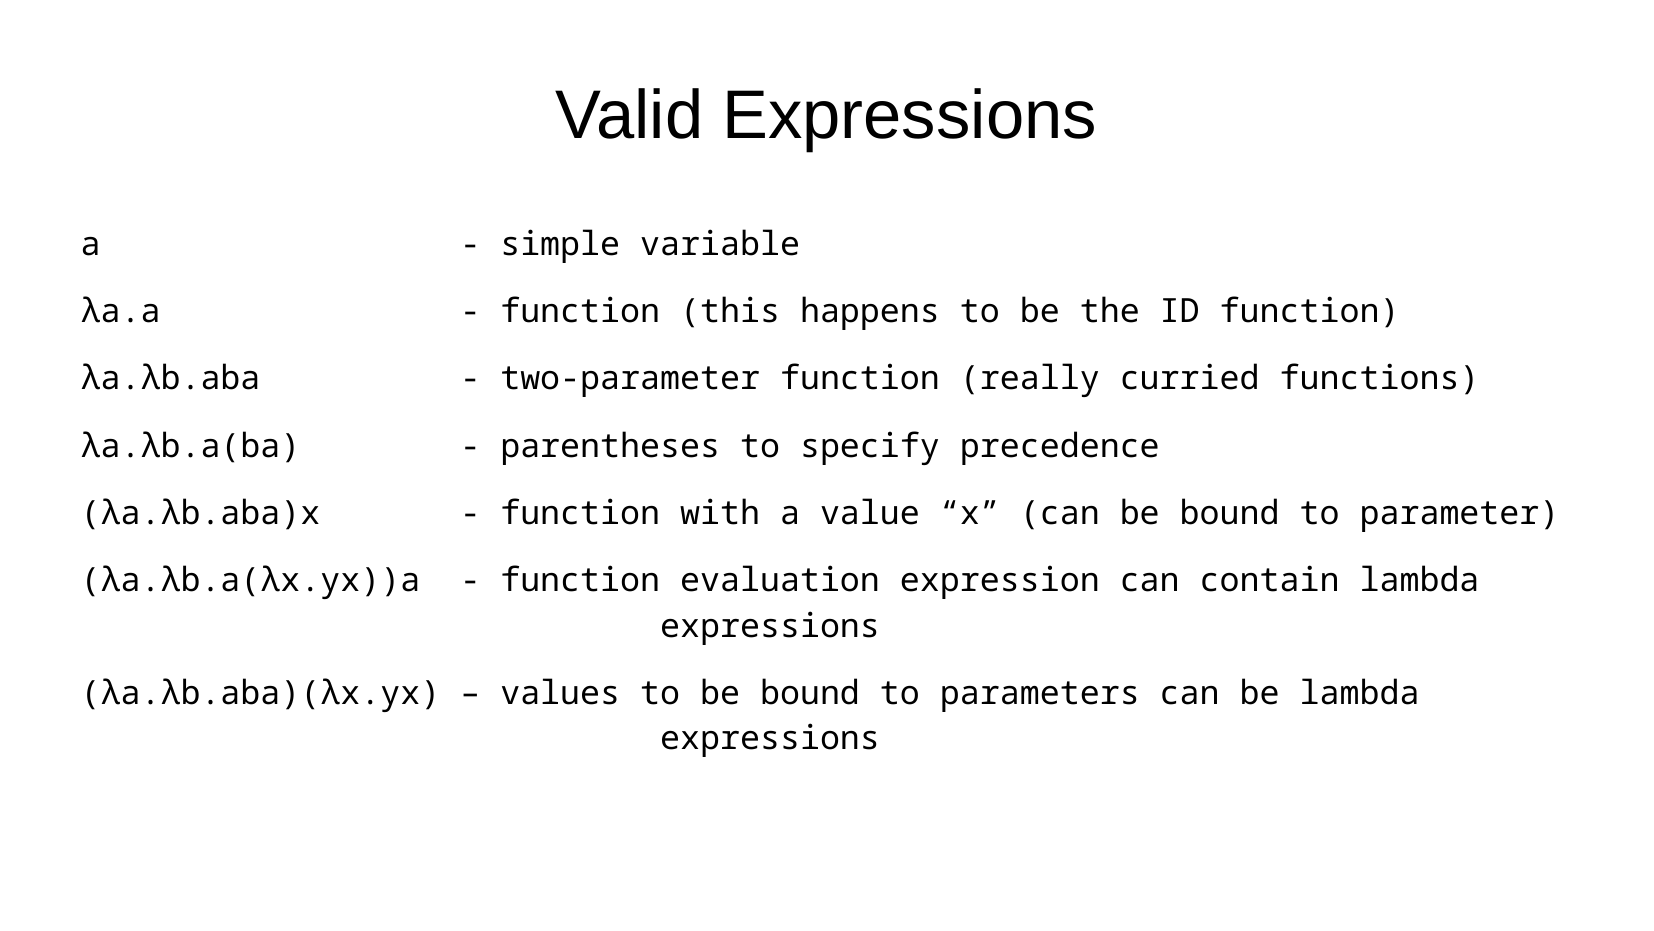

# Valid Expressions
a - simple variable
λa.a - function (this happens to be the ID function)
λa.λb.aba - two-parameter function (really curried functions)
λa.λb.a(ba) - parentheses to specify precedence
(λa.λb.aba)x - function with a value “x” (can be bound to parameter)
(λa.λb.a(λx.yx))a - function evaluation expression can contain lambda expressions
(λa.λb.aba)(λx.yx) – values to be bound to parameters can be lambda expressions